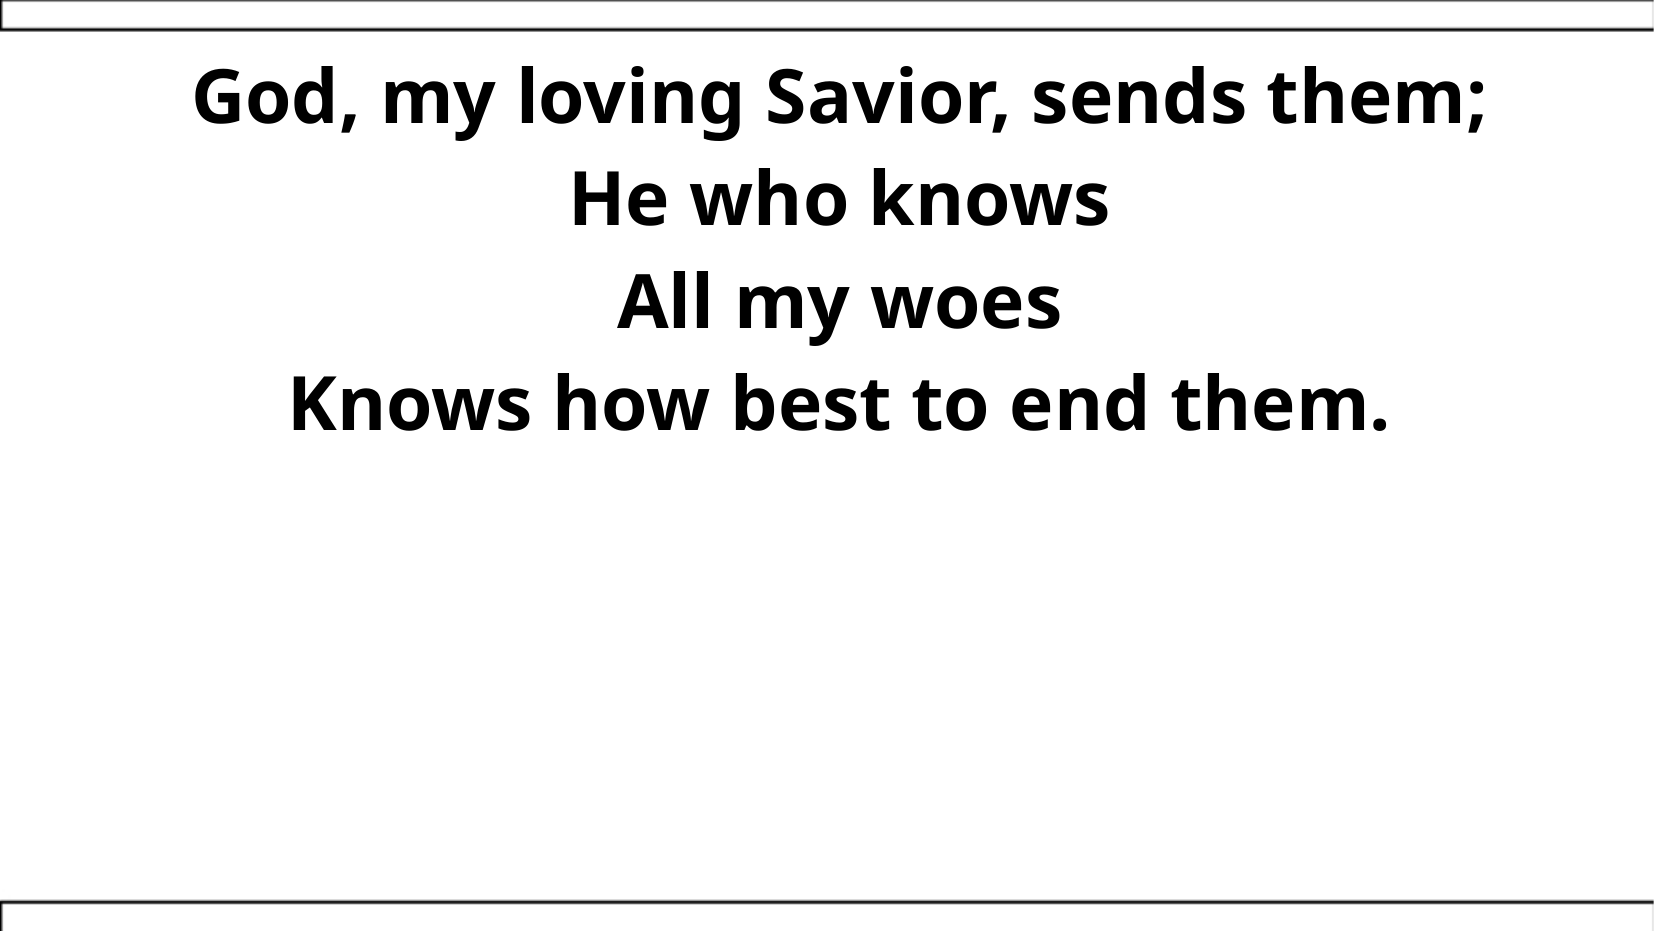

God, my loving Savior, sends them;
He who knows
All my woes
Knows how best to end them.